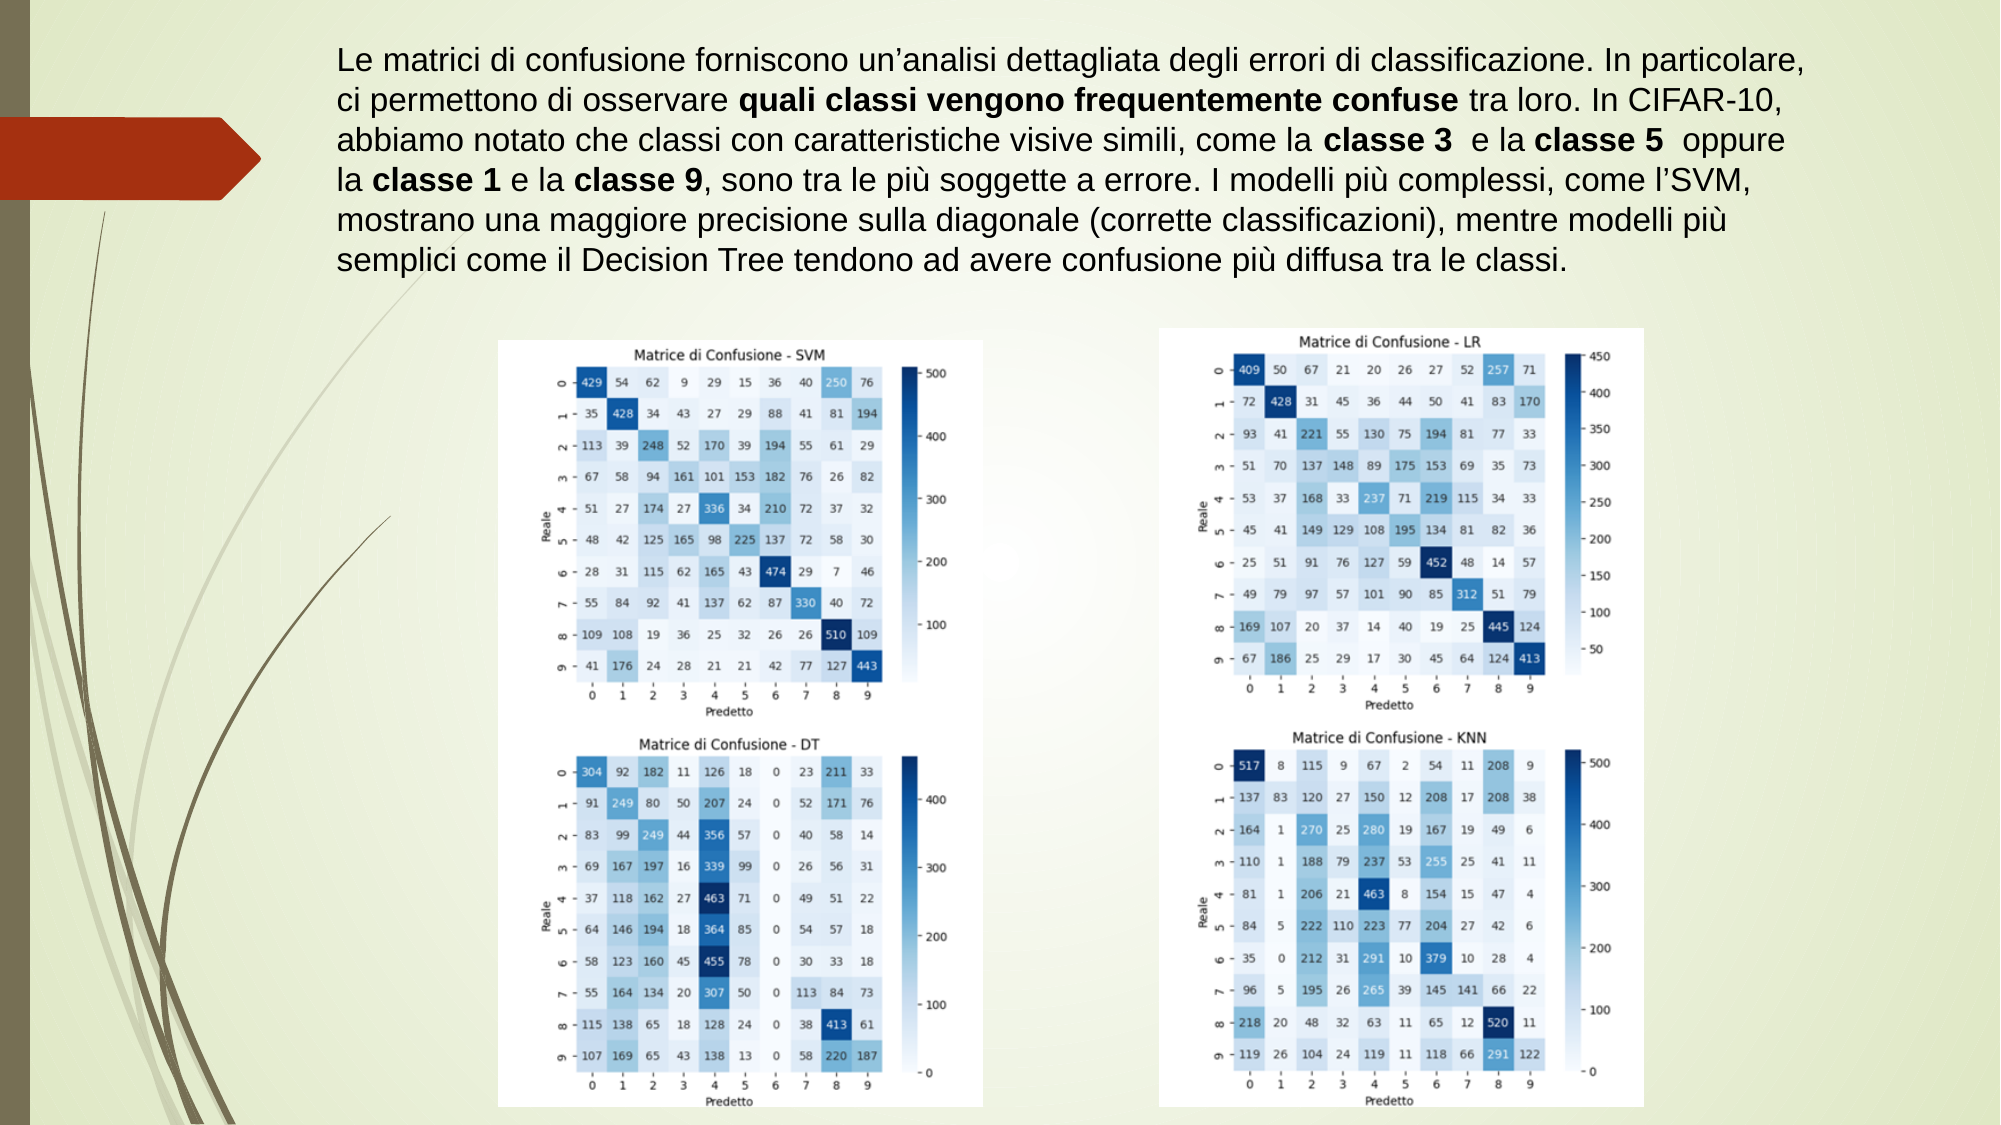

Le matrici di confusione forniscono un’analisi dettagliata degli errori di classificazione. In particolare, ci permettono di osservare quali classi vengono frequentemente confuse tra loro. In CIFAR-10, abbiamo notato che classi con caratteristiche visive simili, come la classe 3 e la classe 5 oppure la classe 1 e la classe 9, sono tra le più soggette a errore. I modelli più complessi, come l’SVM, mostrano una maggiore precisione sulla diagonale (corrette classificazioni), mentre modelli più semplici come il Decision Tree tendono ad avere confusione più diffusa tra le classi.